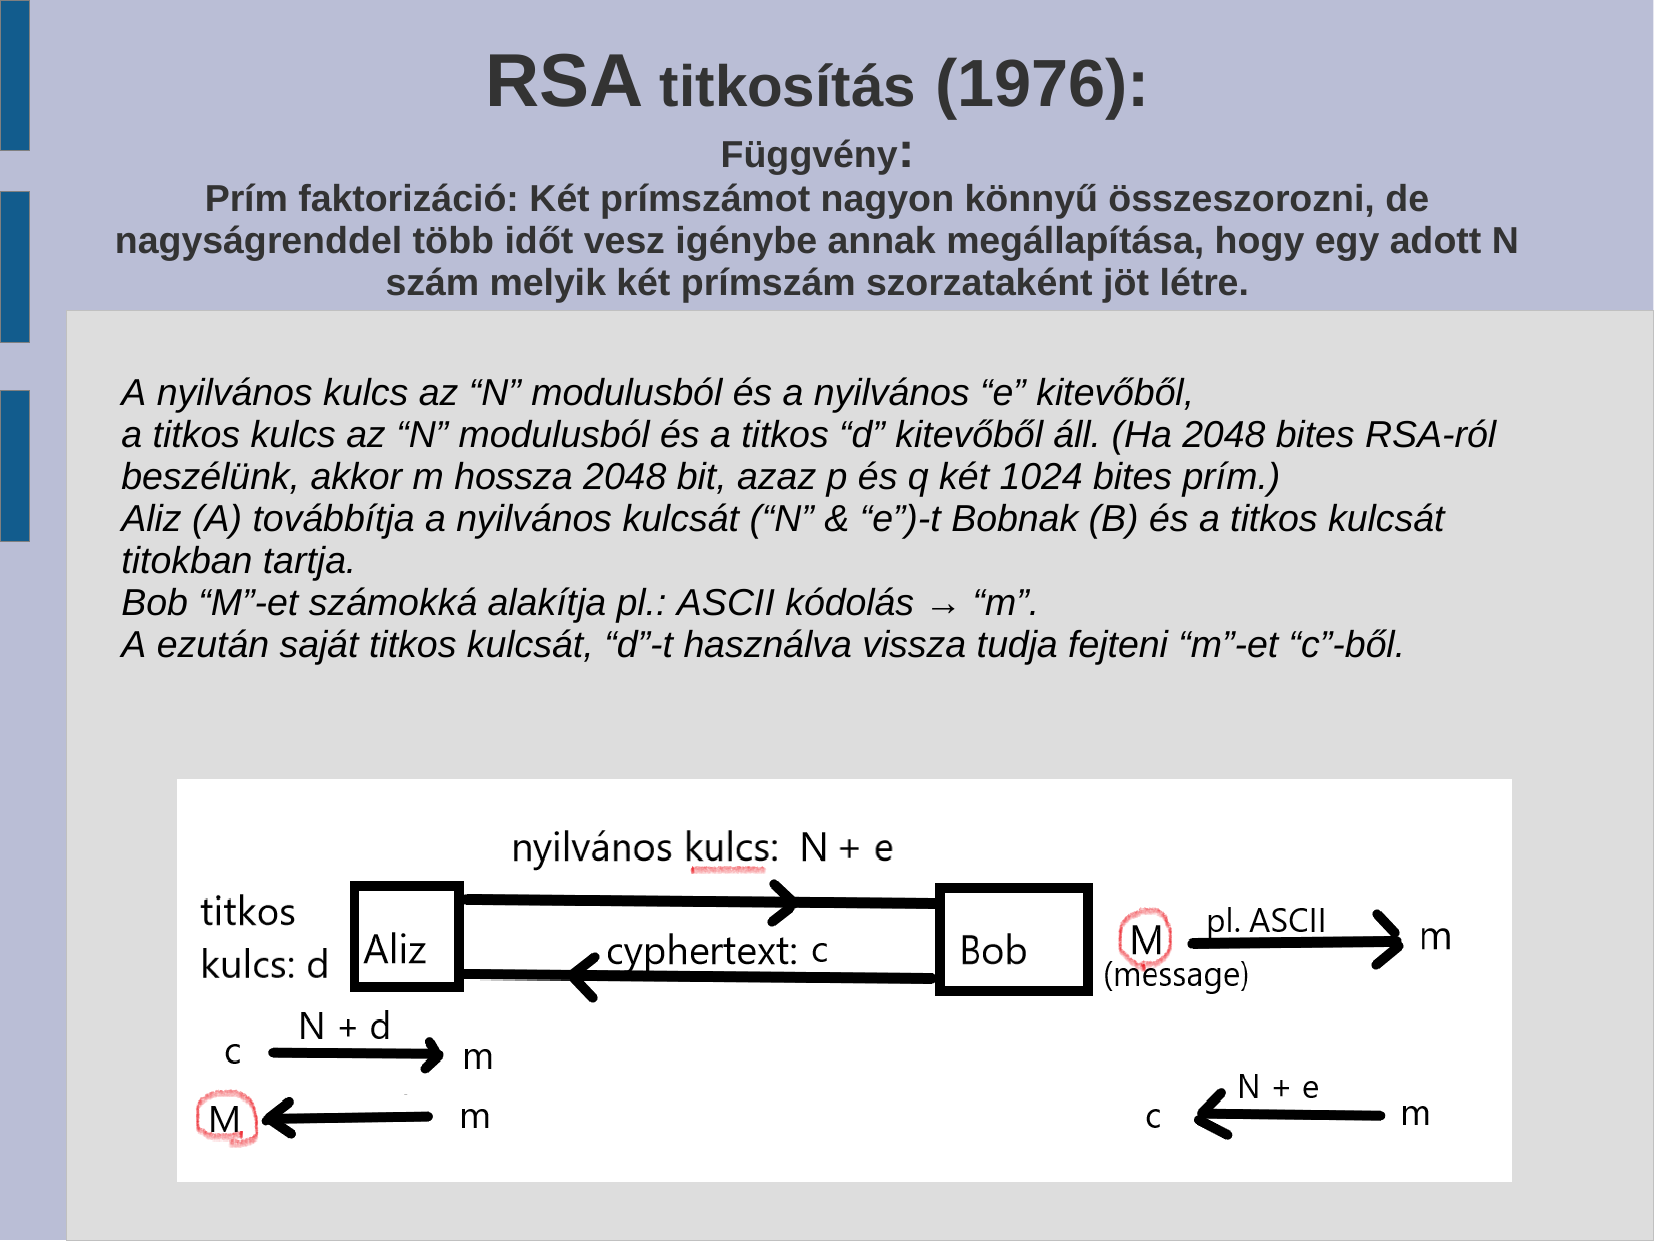

# RSA titkosítás (1976): Függvény: Prím faktorizáció: Két prímszámot nagyon könnyű összeszorozni, de nagyságrenddel több időt vesz igénybe annak megállapítása, hogy egy adott N szám melyik két prímszám szorzataként jöt létre.
A nyilvános kulcs az “N” modulusból és a nyilvános “e” kitevőből,
a titkos kulcs az “N” modulusból és a titkos “d” kitevőből áll. (Ha 2048 bites RSA-ról beszélünk, akkor m hossza 2048 bit, azaz p és q két 1024 bites prím.)
Aliz (A) továbbítja a nyilvános kulcsát (“N” & “e”)-t Bobnak (B) és a titkos kulcsát titokban tartja.
Bob “M”-et számokká alakítja pl.: ASCII kódolás → “m”.
A ezután saját titkos kulcsát, “d”-t használva vissza tudja fejteni “m”-et “c”-ből.